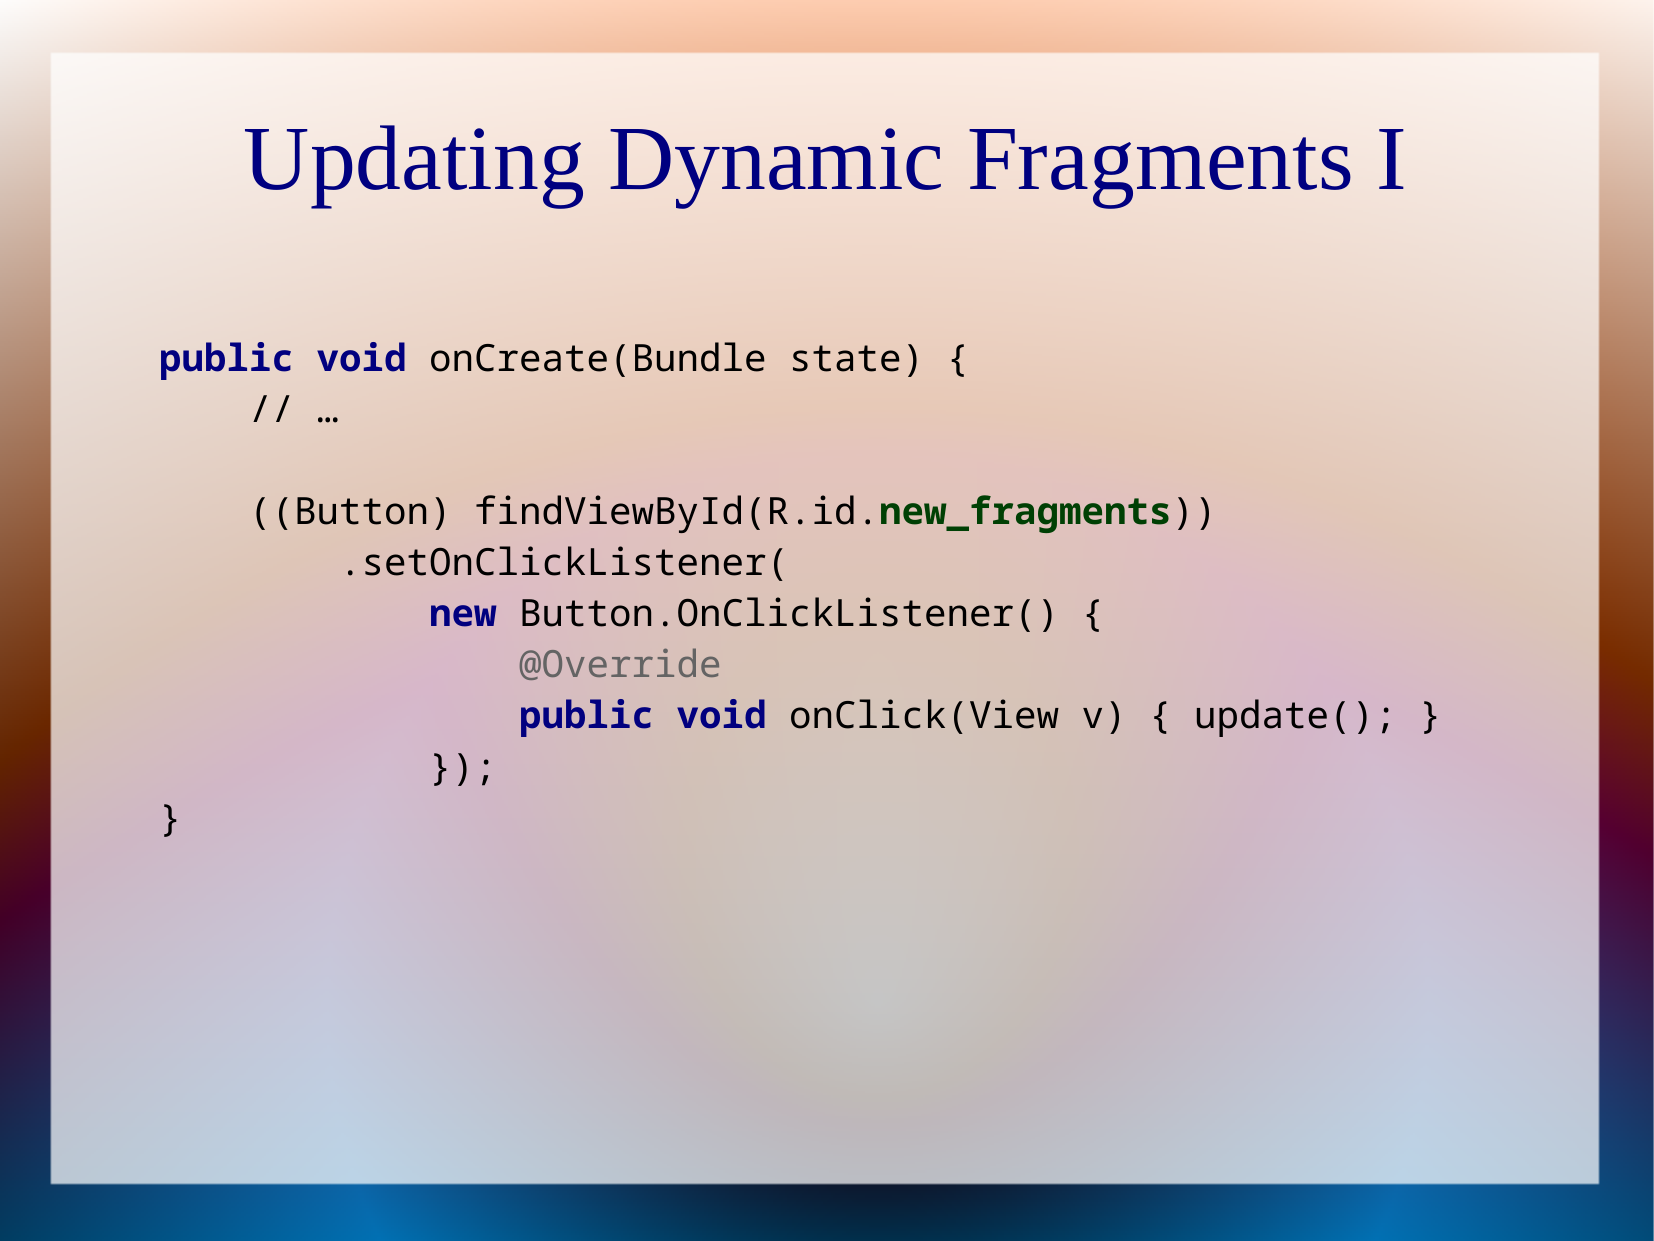

# Updating Dynamic Fragments I
 public void onCreate(Bundle state) {
 // …
 ((Button) findViewById(R.id.new_fragments))
 .setOnClickListener(
 new Button.OnClickListener() {
 @Override
 public void onClick(View v) { update(); }
 });
 }